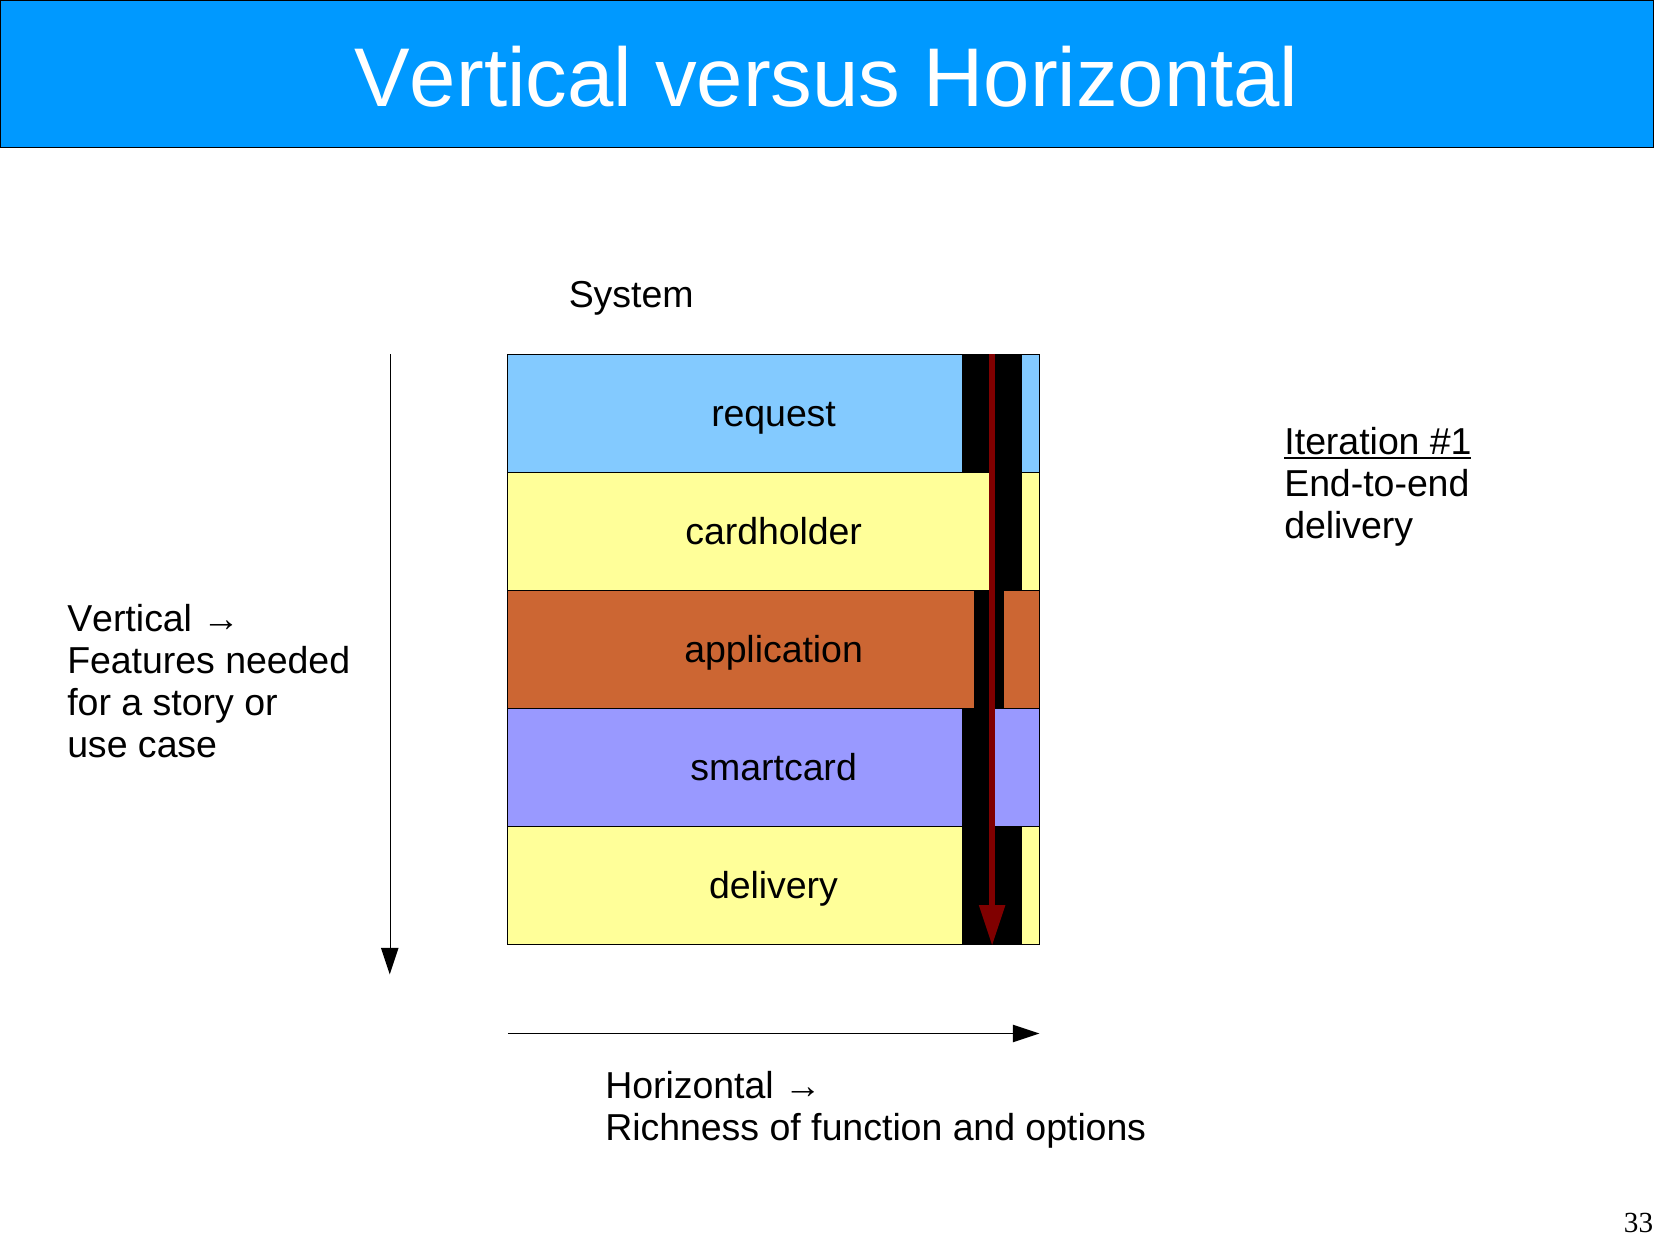

# Vertical versus Horizontal
System
request
Iteration #1
End-to-end
delivery
cardholder
Vertical →
Features needed
for a story or
use case
application
smartcard
delivery
Horizontal →
Richness of function and options
33